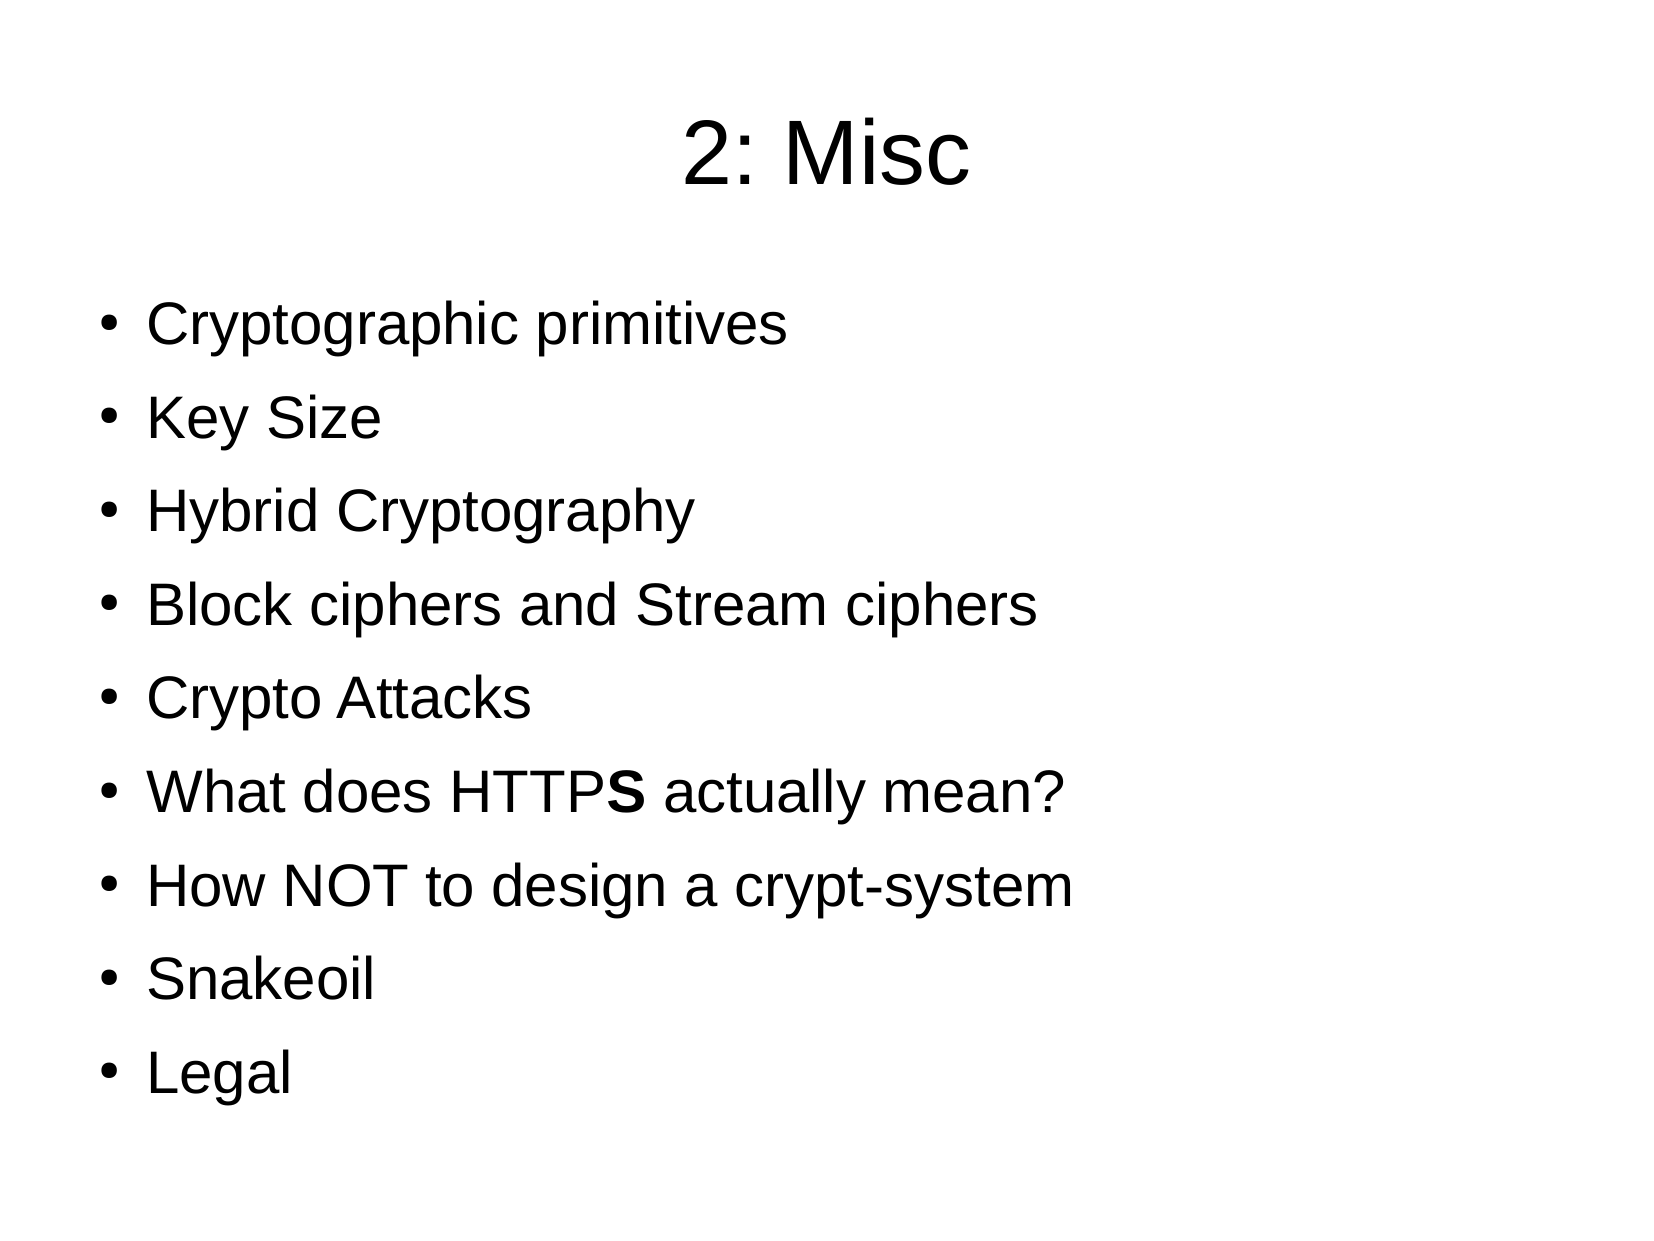

# 2: Misc
Cryptographic primitives
Key Size
Hybrid Cryptography
Block ciphers and Stream ciphers
Crypto Attacks
What does HTTPS actually mean?
How NOT to design a crypt-system
Snakeoil
Legal